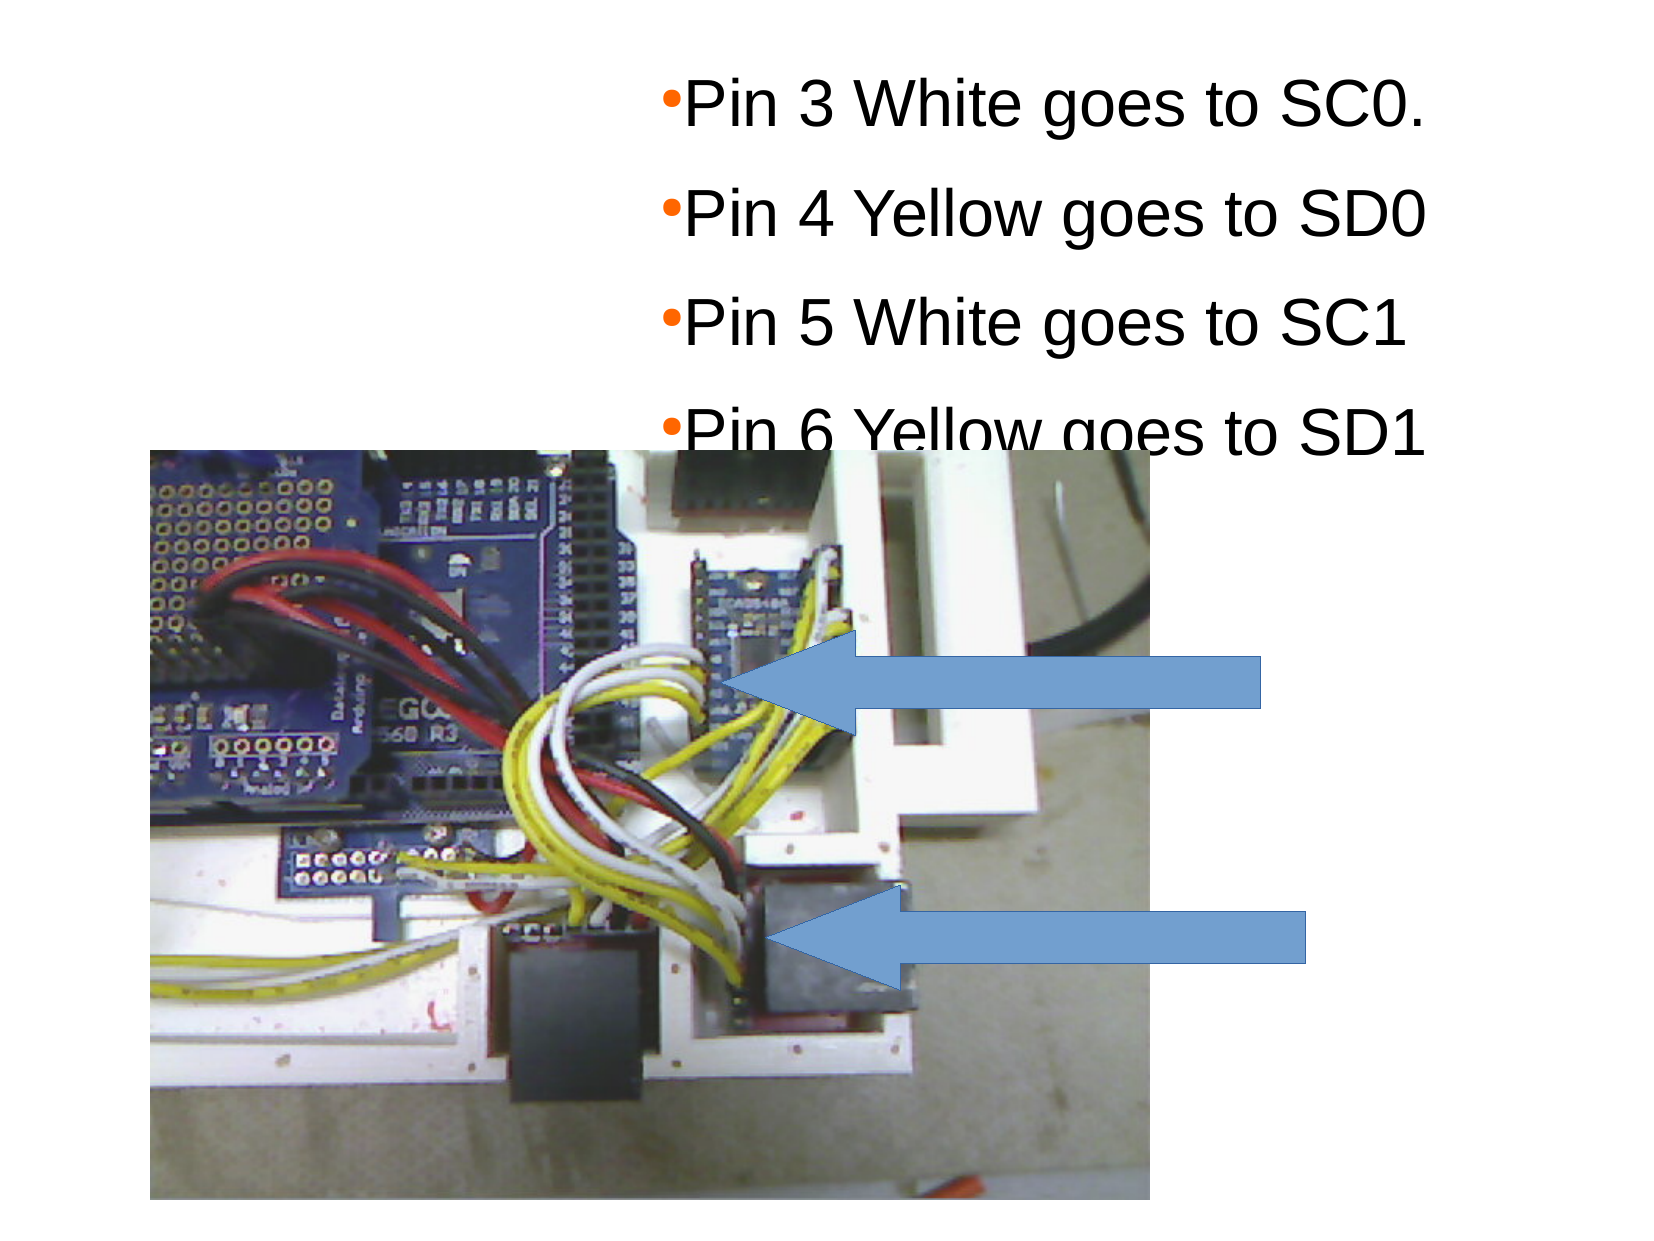

# Pin 3 White goes to SC0.
Pin 4 Yellow goes to SD0
Pin 5 White goes to SC1
Pin 6 Yellow goes to SD1